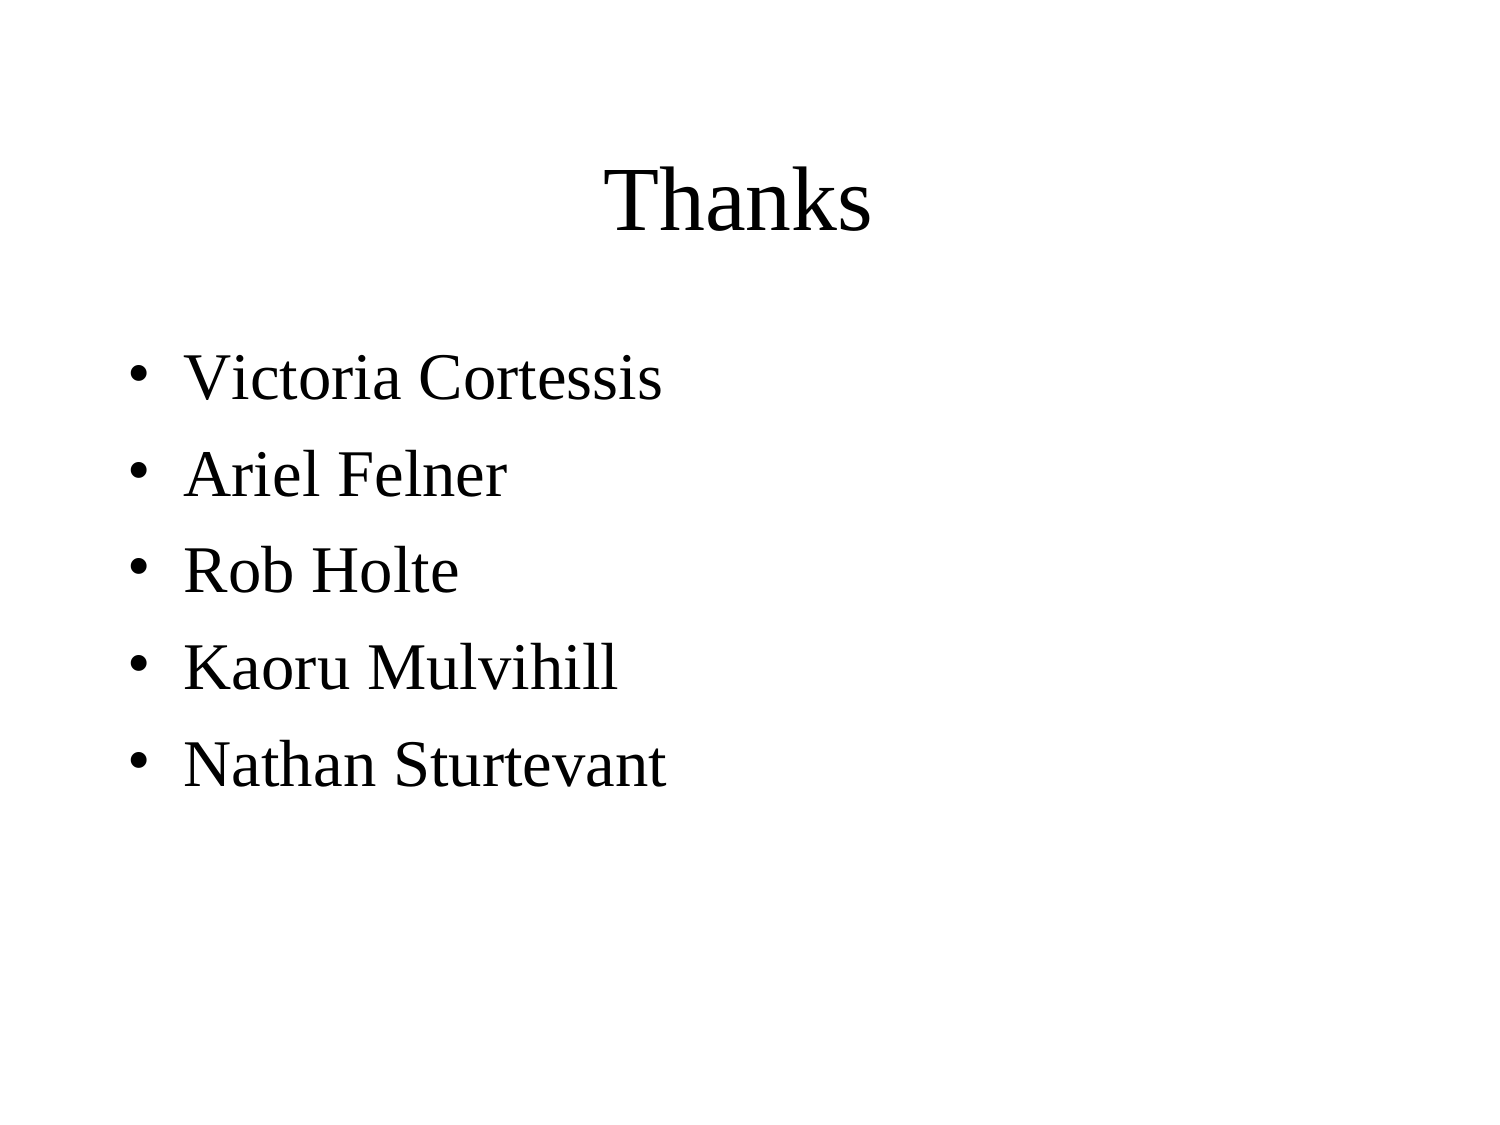

# Thanks
Victoria Cortessis
Ariel Felner
Rob Holte
Kaoru Mulvihill
Nathan Sturtevant